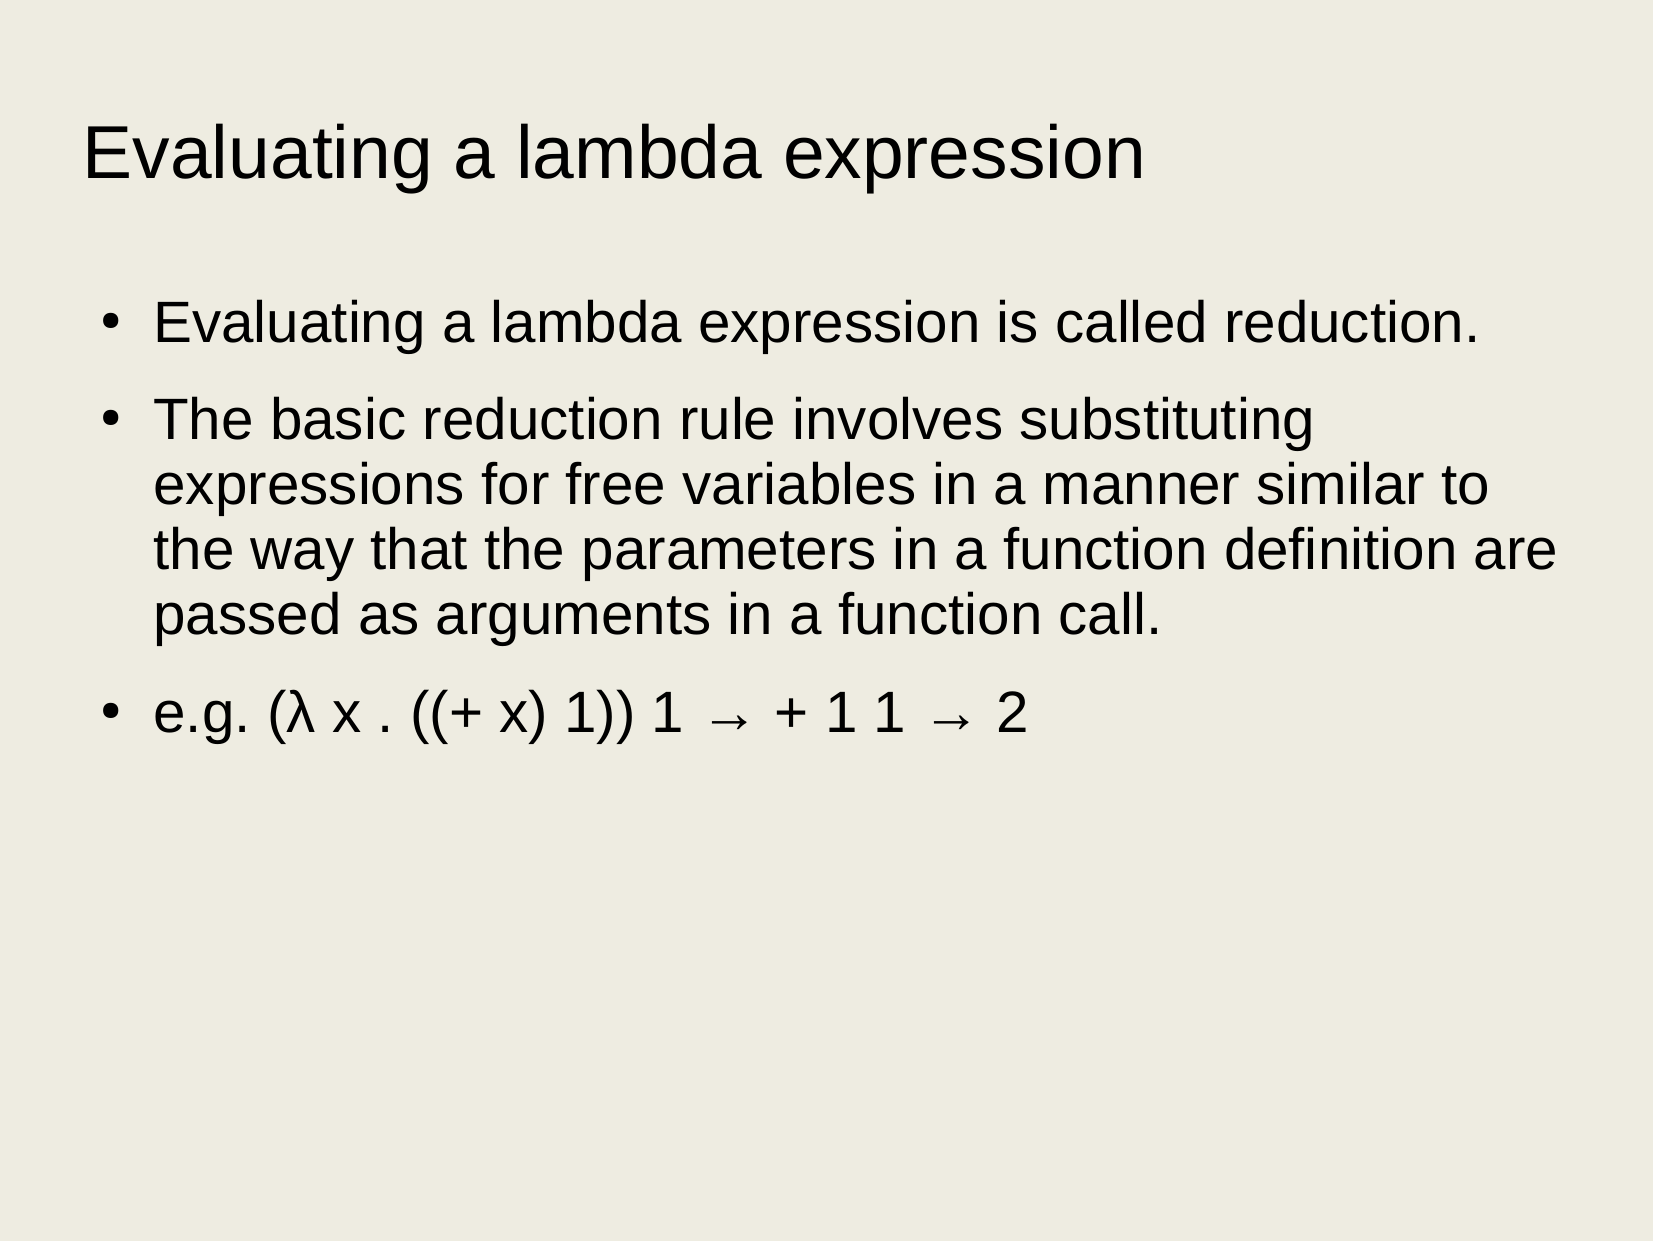

# Evaluating a lambda expression
Evaluating a lambda expression is called reduction.
The basic reduction rule involves substituting expressions for free variables in a manner similar to the way that the parameters in a function definition are passed as arguments in a function call.
e.g. (λ x . ((+ x) 1)) 1 → + 1 1 → 2